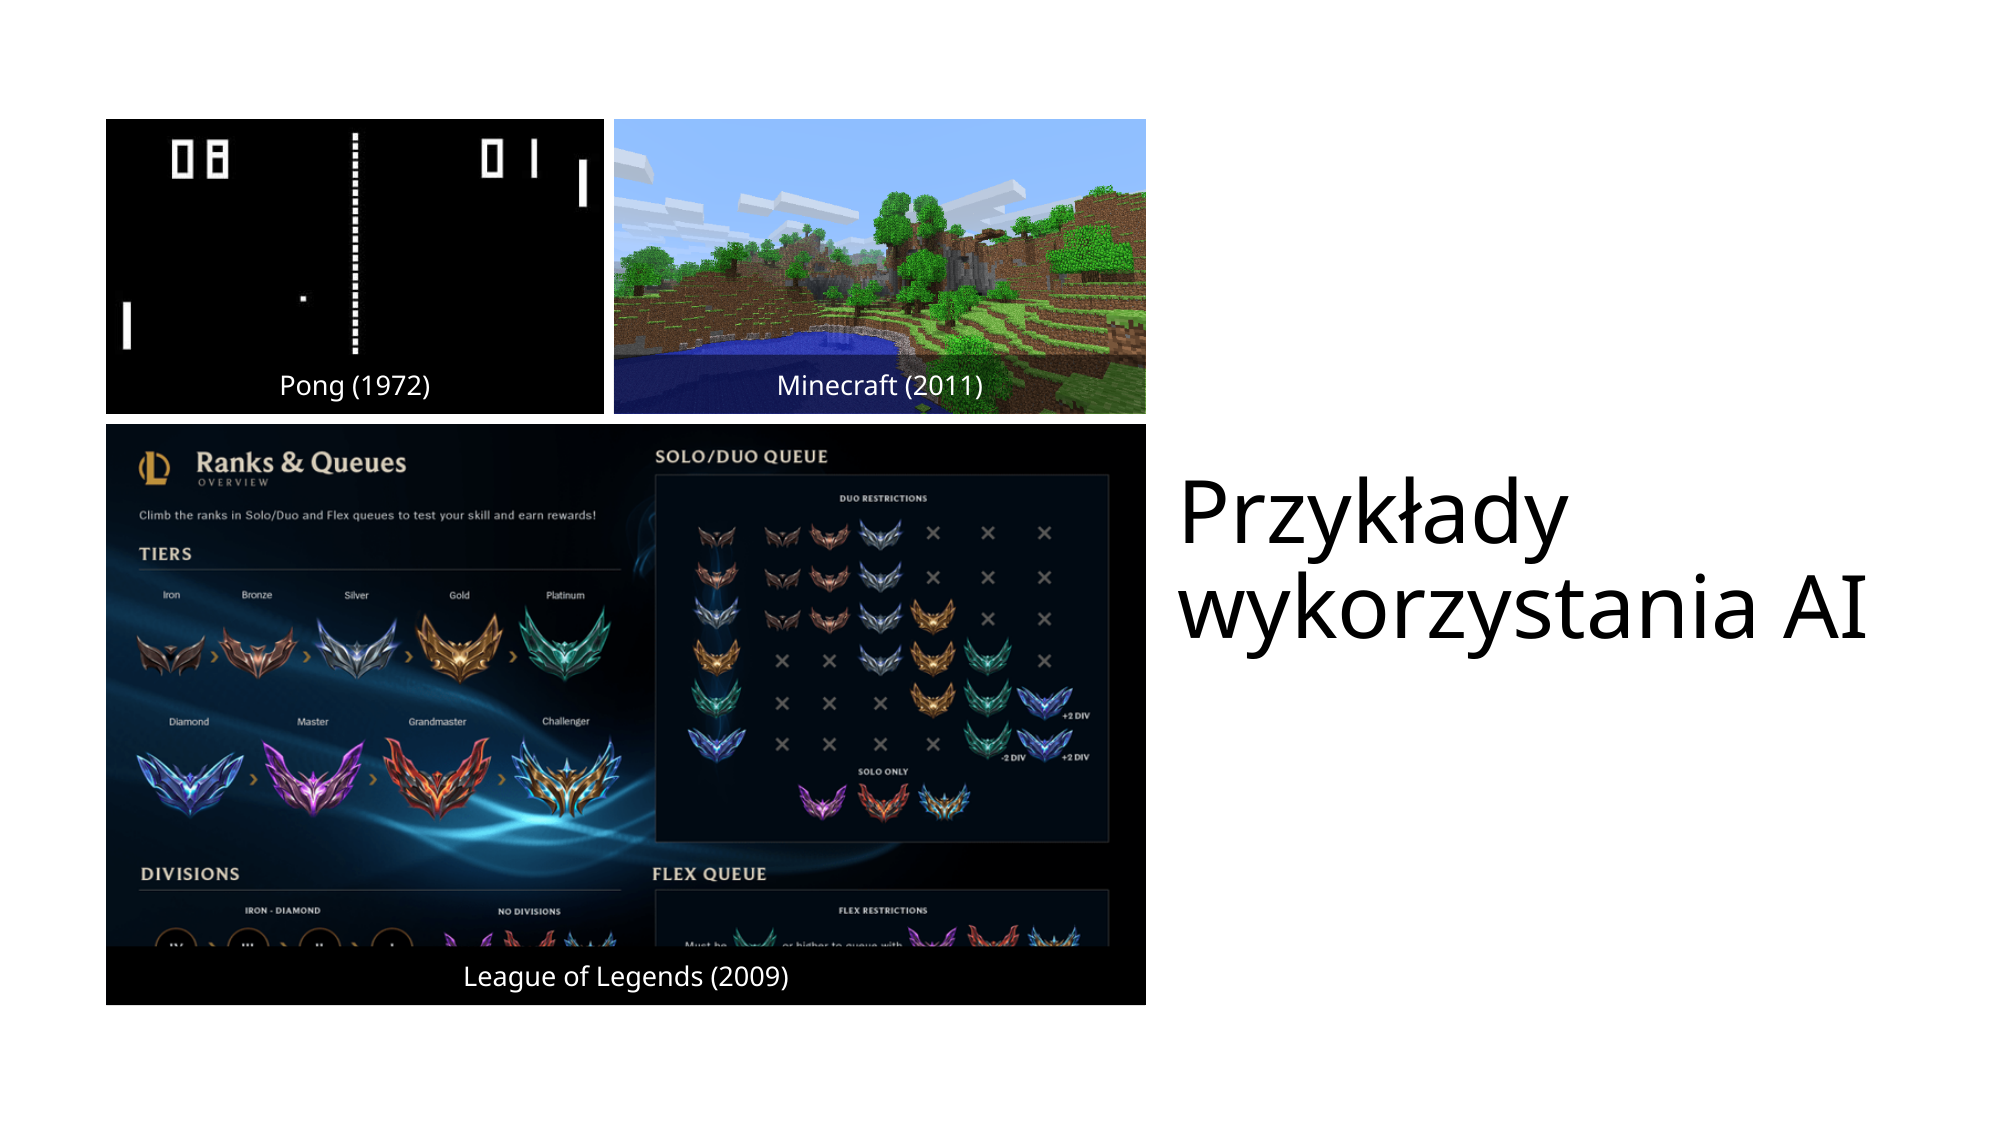

# Przykłady wykorzystania AI
Pong (1972)
Minecraft (2011)
League of Legends (2009)
13